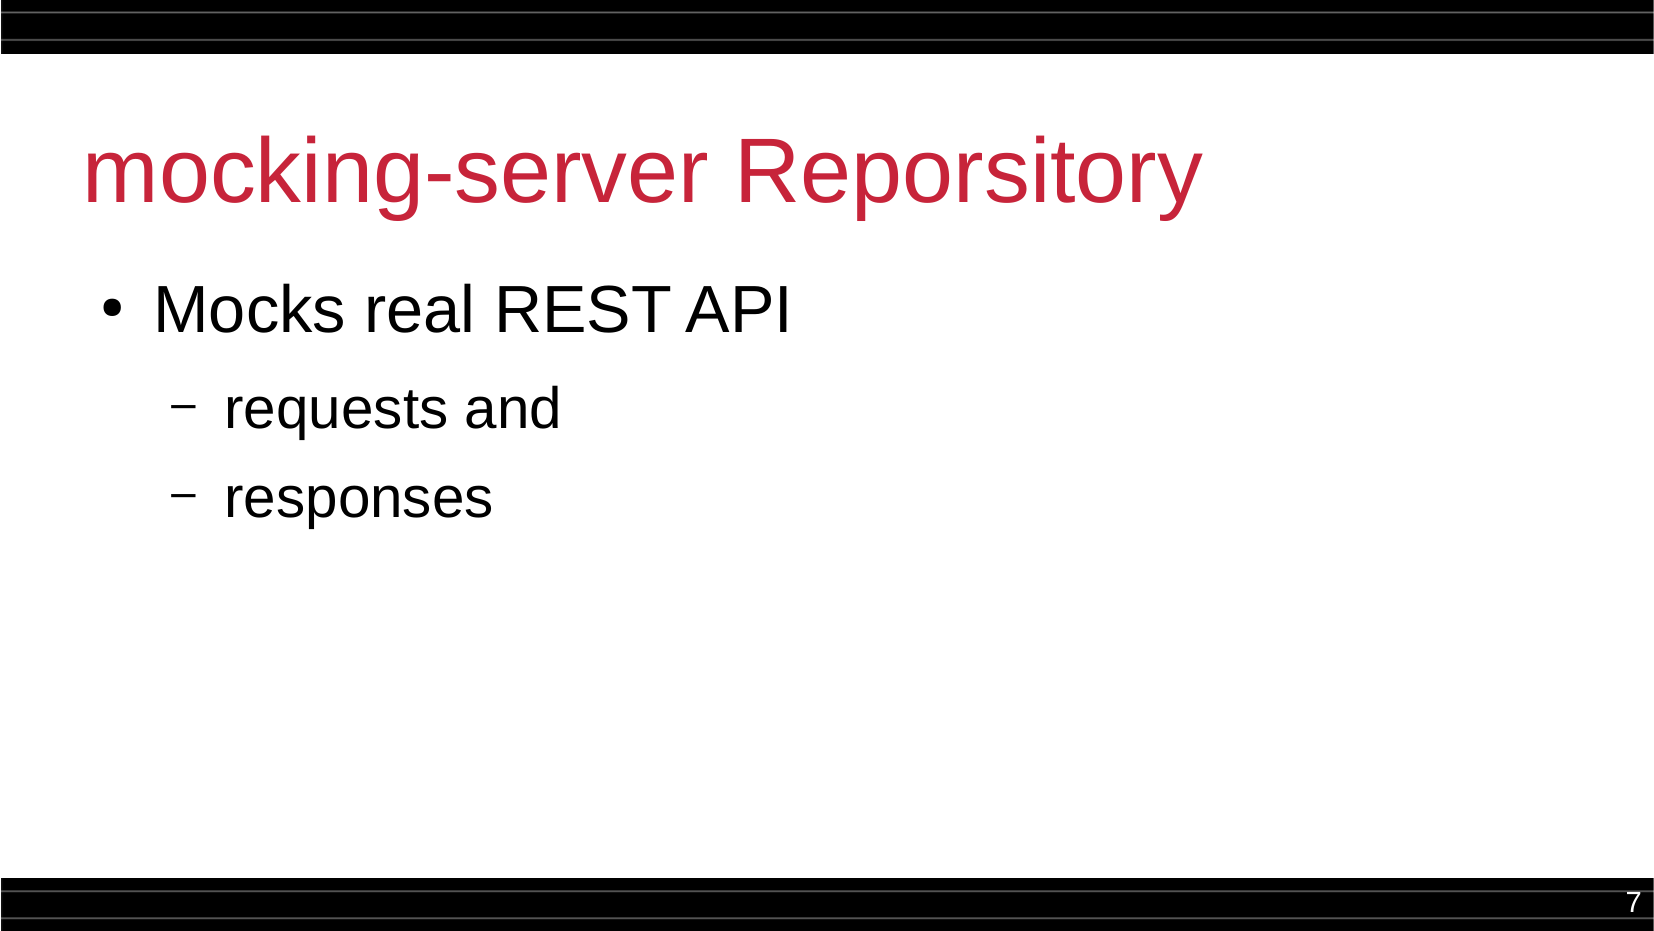

# mocking-server Reporsitory
Mocks real REST API
requests and
responses